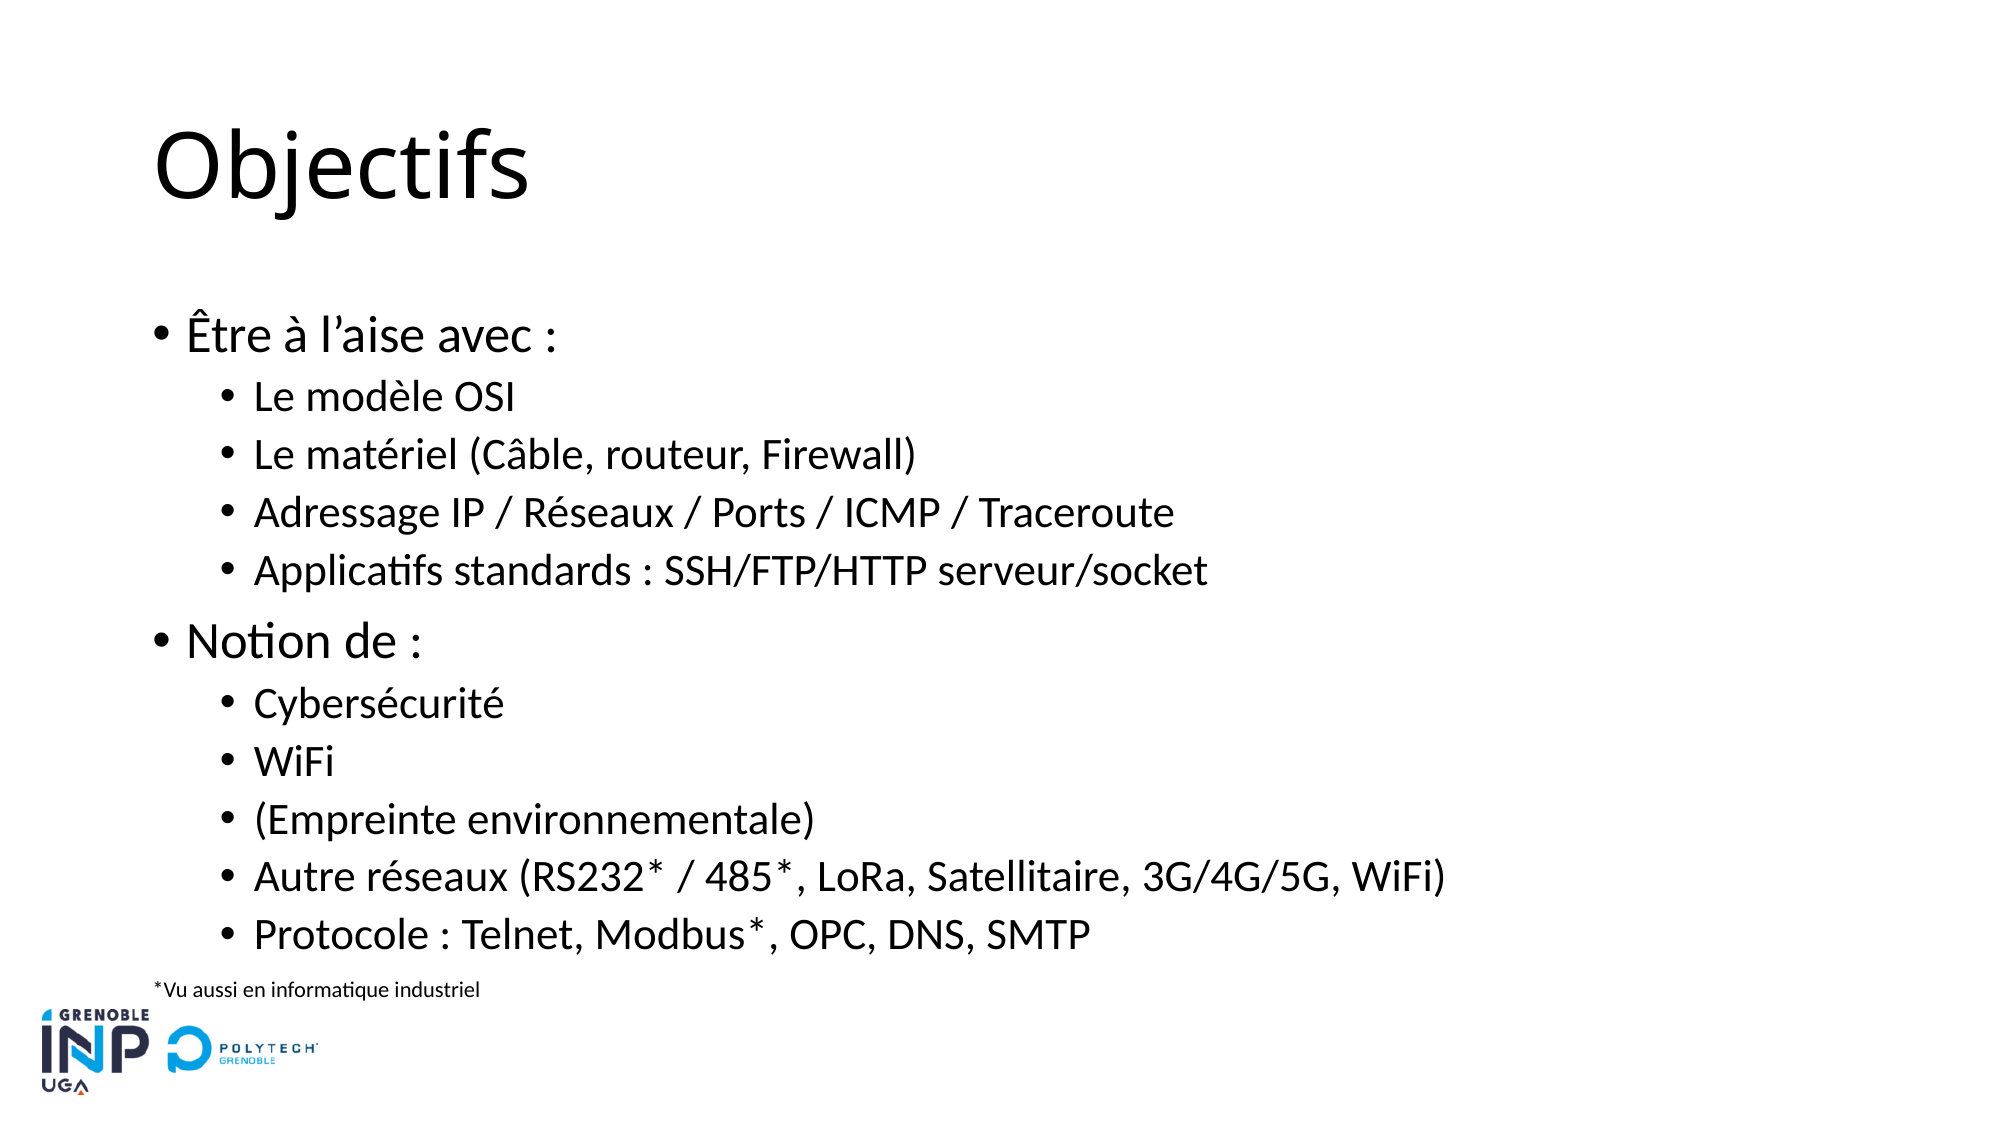

# Objectifs
Être à l’aise avec :
Le modèle OSI
Le matériel (Câble, routeur, Firewall)
Adressage IP / Réseaux / Ports / ICMP / Traceroute
Applicatifs standards : SSH/FTP/HTTP serveur/socket
Notion de :
Cybersécurité
WiFi
(Empreinte environnementale)
Autre réseaux (RS232* / 485*, LoRa, Satellitaire, 3G/4G/5G, WiFi)
Protocole : Telnet, Modbus*, OPC, DNS, SMTP
*Vu aussi en informatique industriel